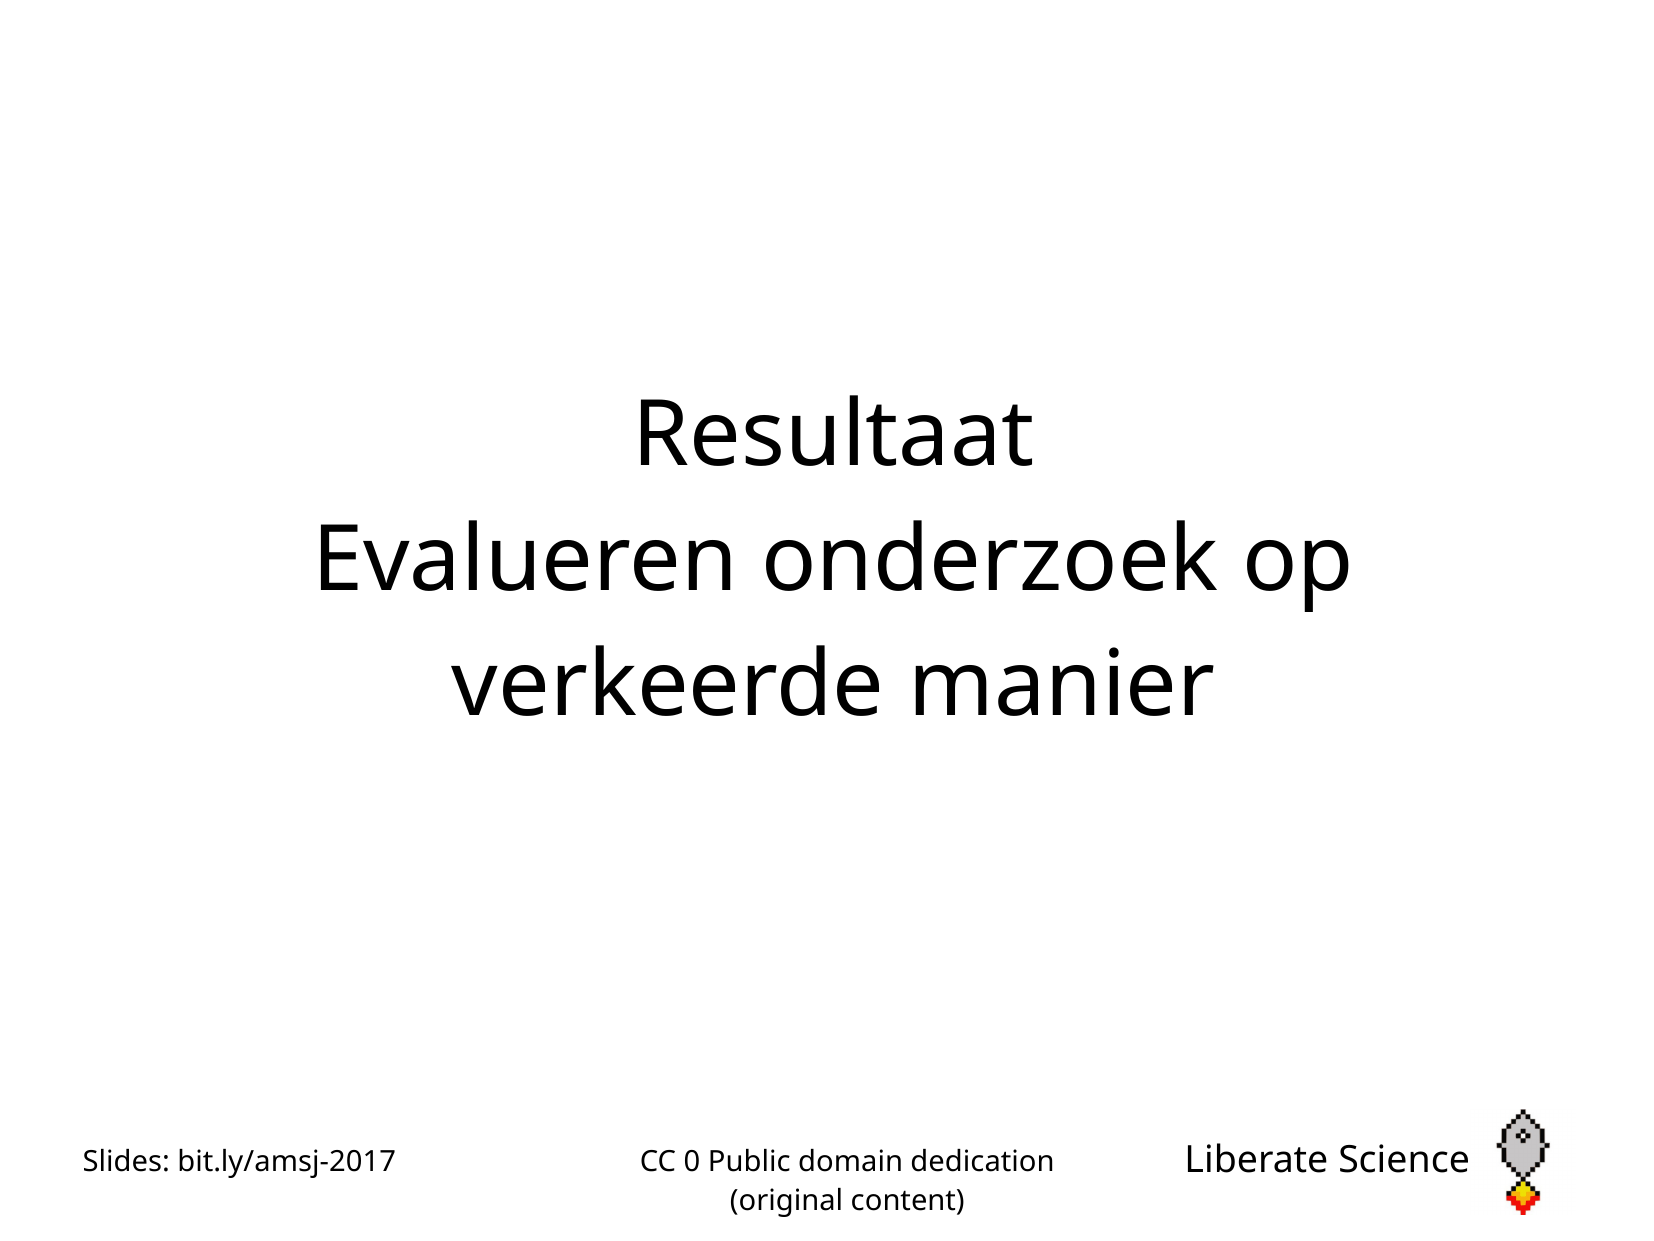

# Resultaat Evalueren onderzoek op verkeerde manier